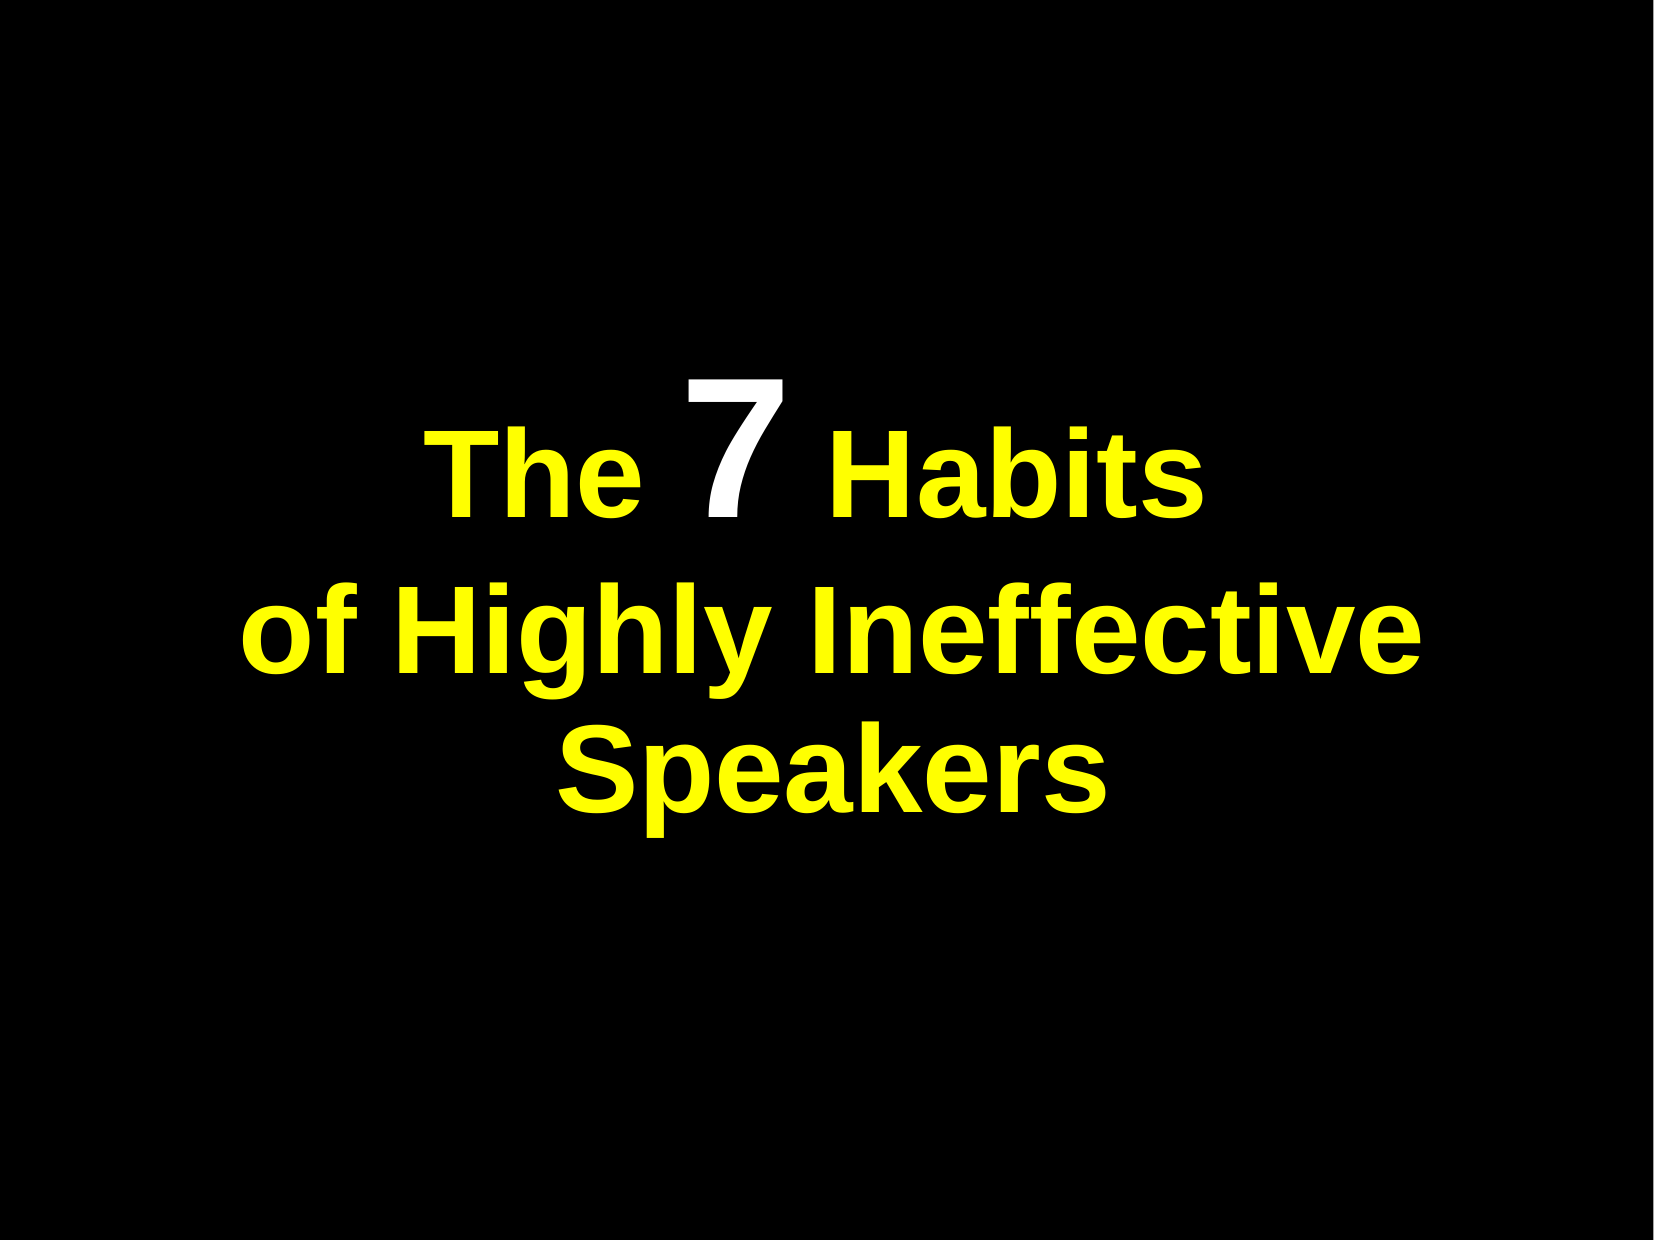

# The 7 Habits of Highly Ineffective Speakers